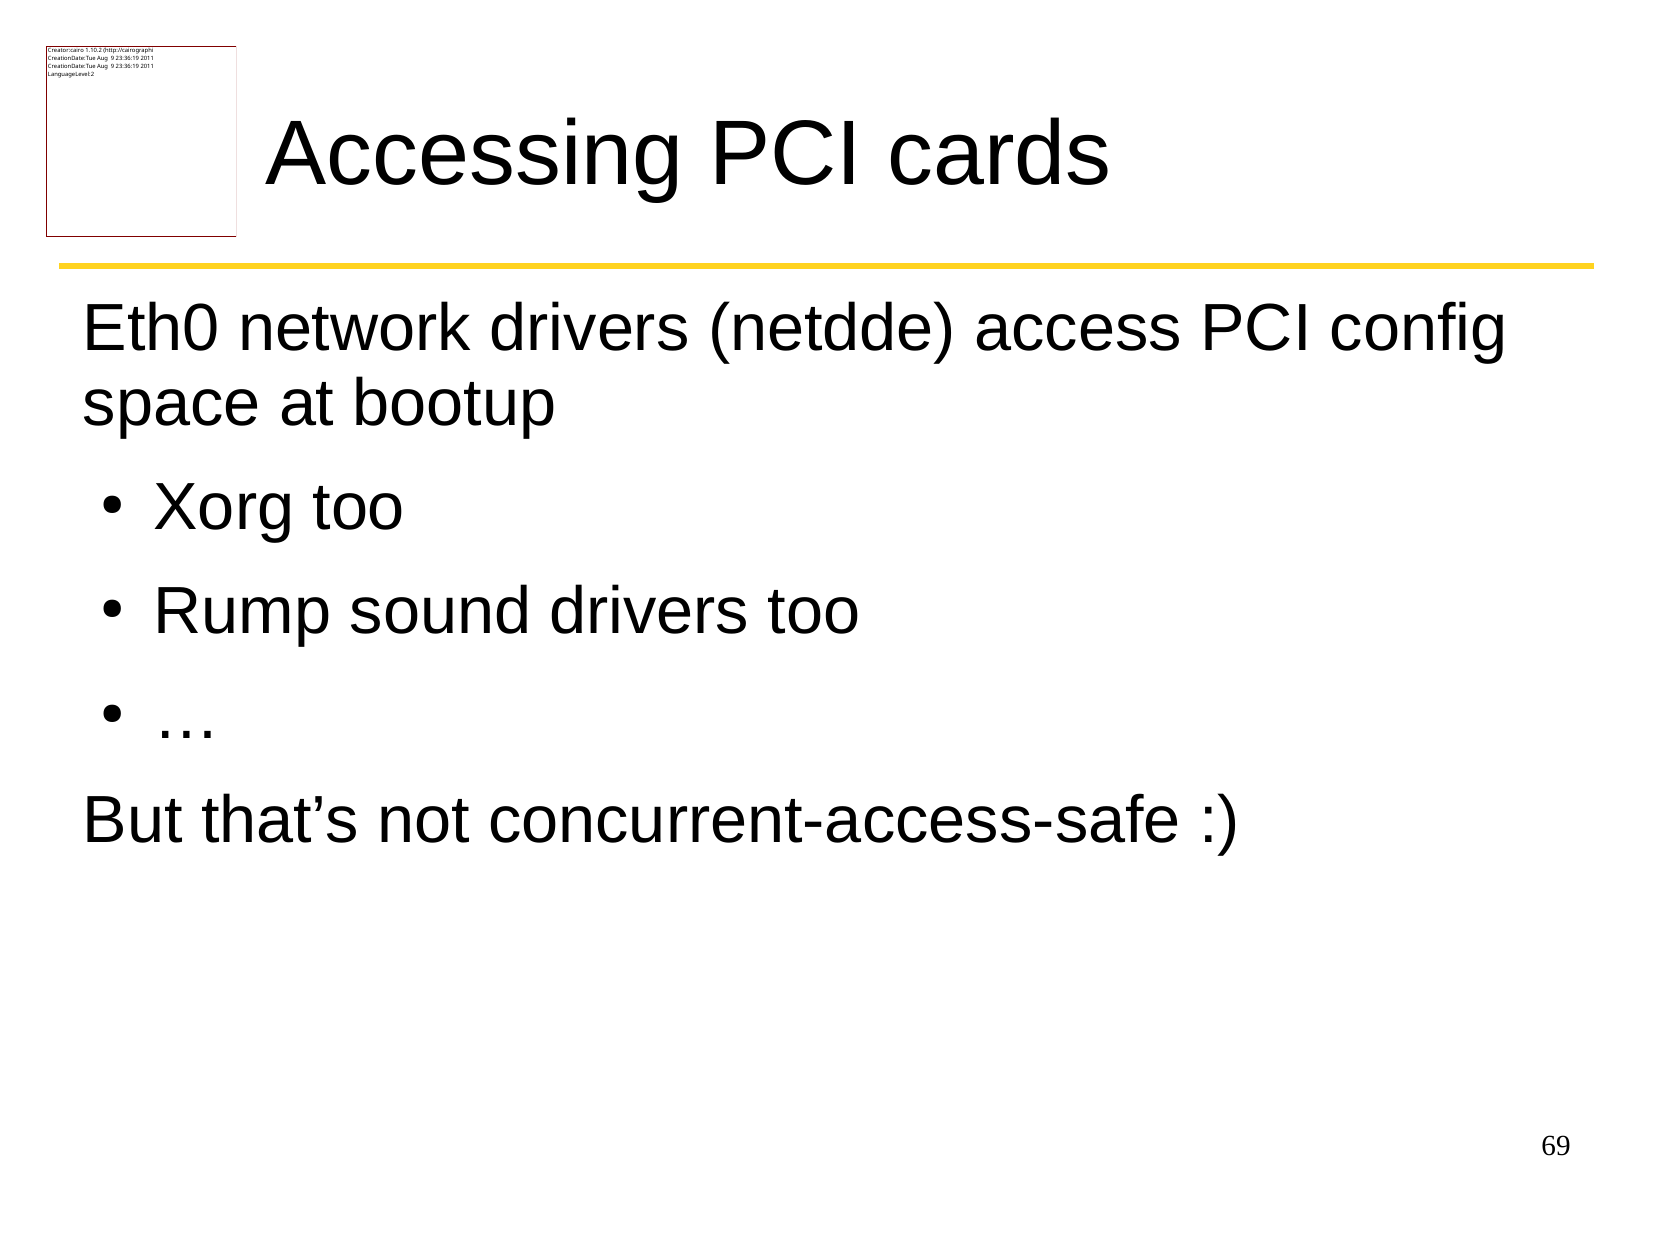

# Accessing PCI cards
Eth0 network drivers (netdde) access PCI config space at bootup
Xorg too
Rump sound drivers too
…
But that’s not concurrent-access-safe :)
69